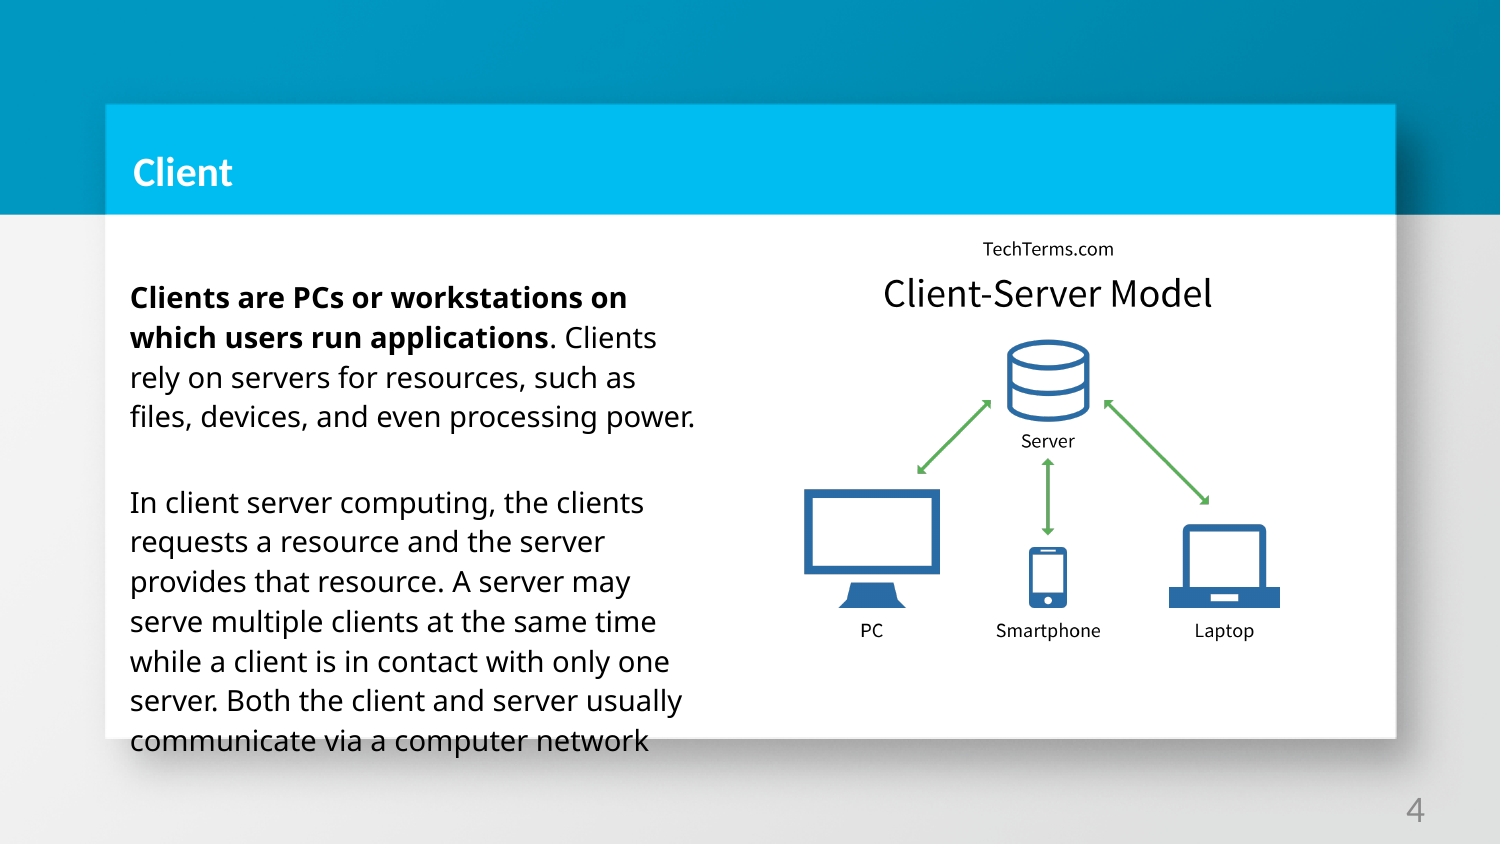

# Client
Clients are PCs or workstations on which users run applications. Clients rely on servers for resources, such as files, devices, and even processing power.
In client server computing, the clients requests a resource and the server provides that resource. A server may serve multiple clients at the same time while a client is in contact with only one server. Both the client and server usually communicate via a computer network
Naveed Rana
4